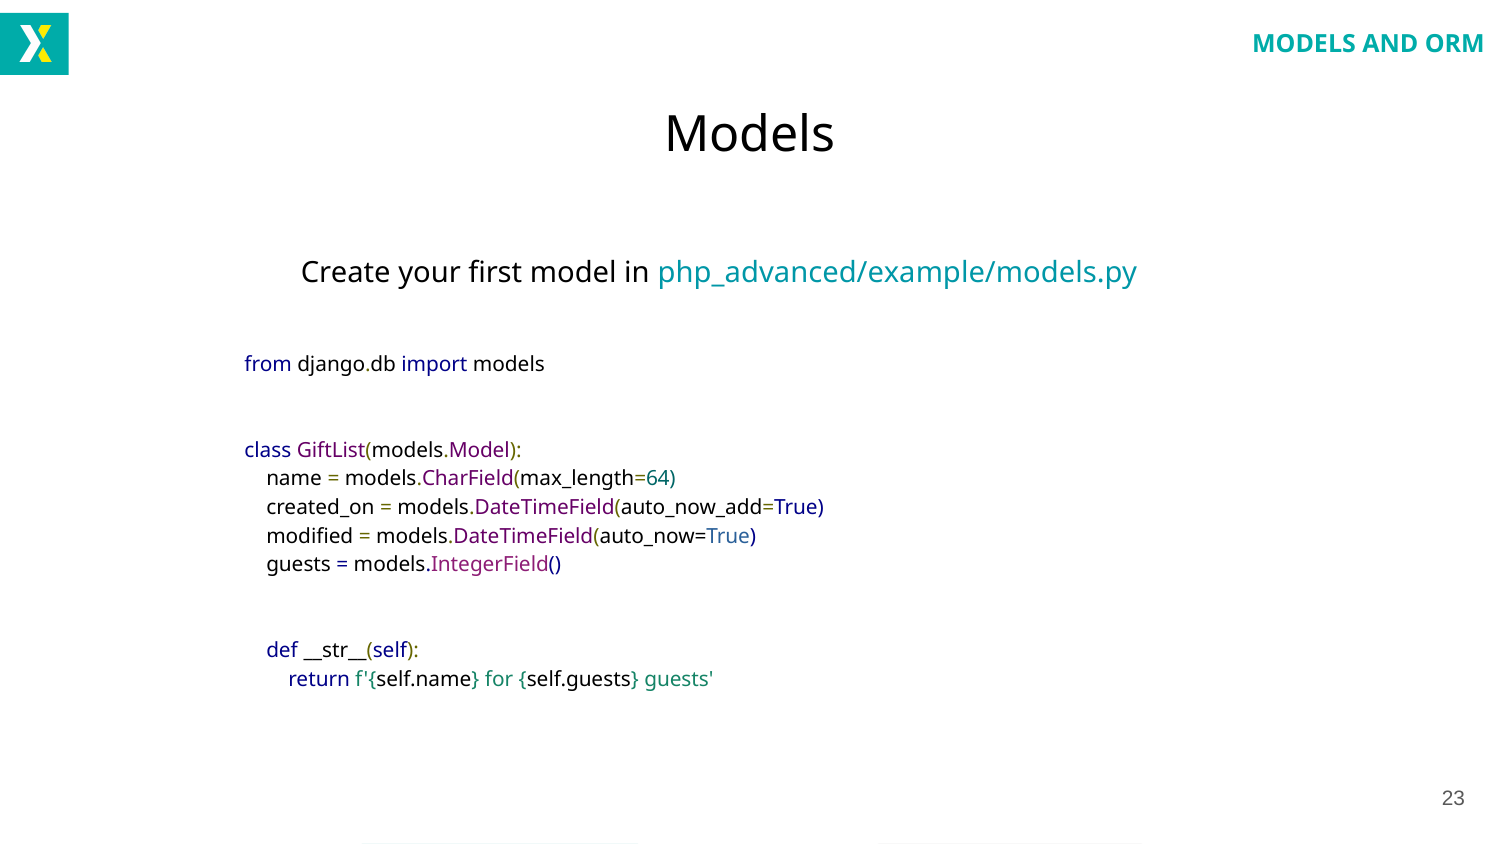

Models
Create your first model in php_advanced/example/models.py
from django.db import models
class GiftList(models.Model):
 name = models.CharField(max_length=64)
 created_on = models.DateTimeField(auto_now_add=True)
 modified = models.DateTimeField(auto_now=True)
 guests = models.IntegerField()
 def __str__(self):
 return f'{self.name} for {self.guests} guests'